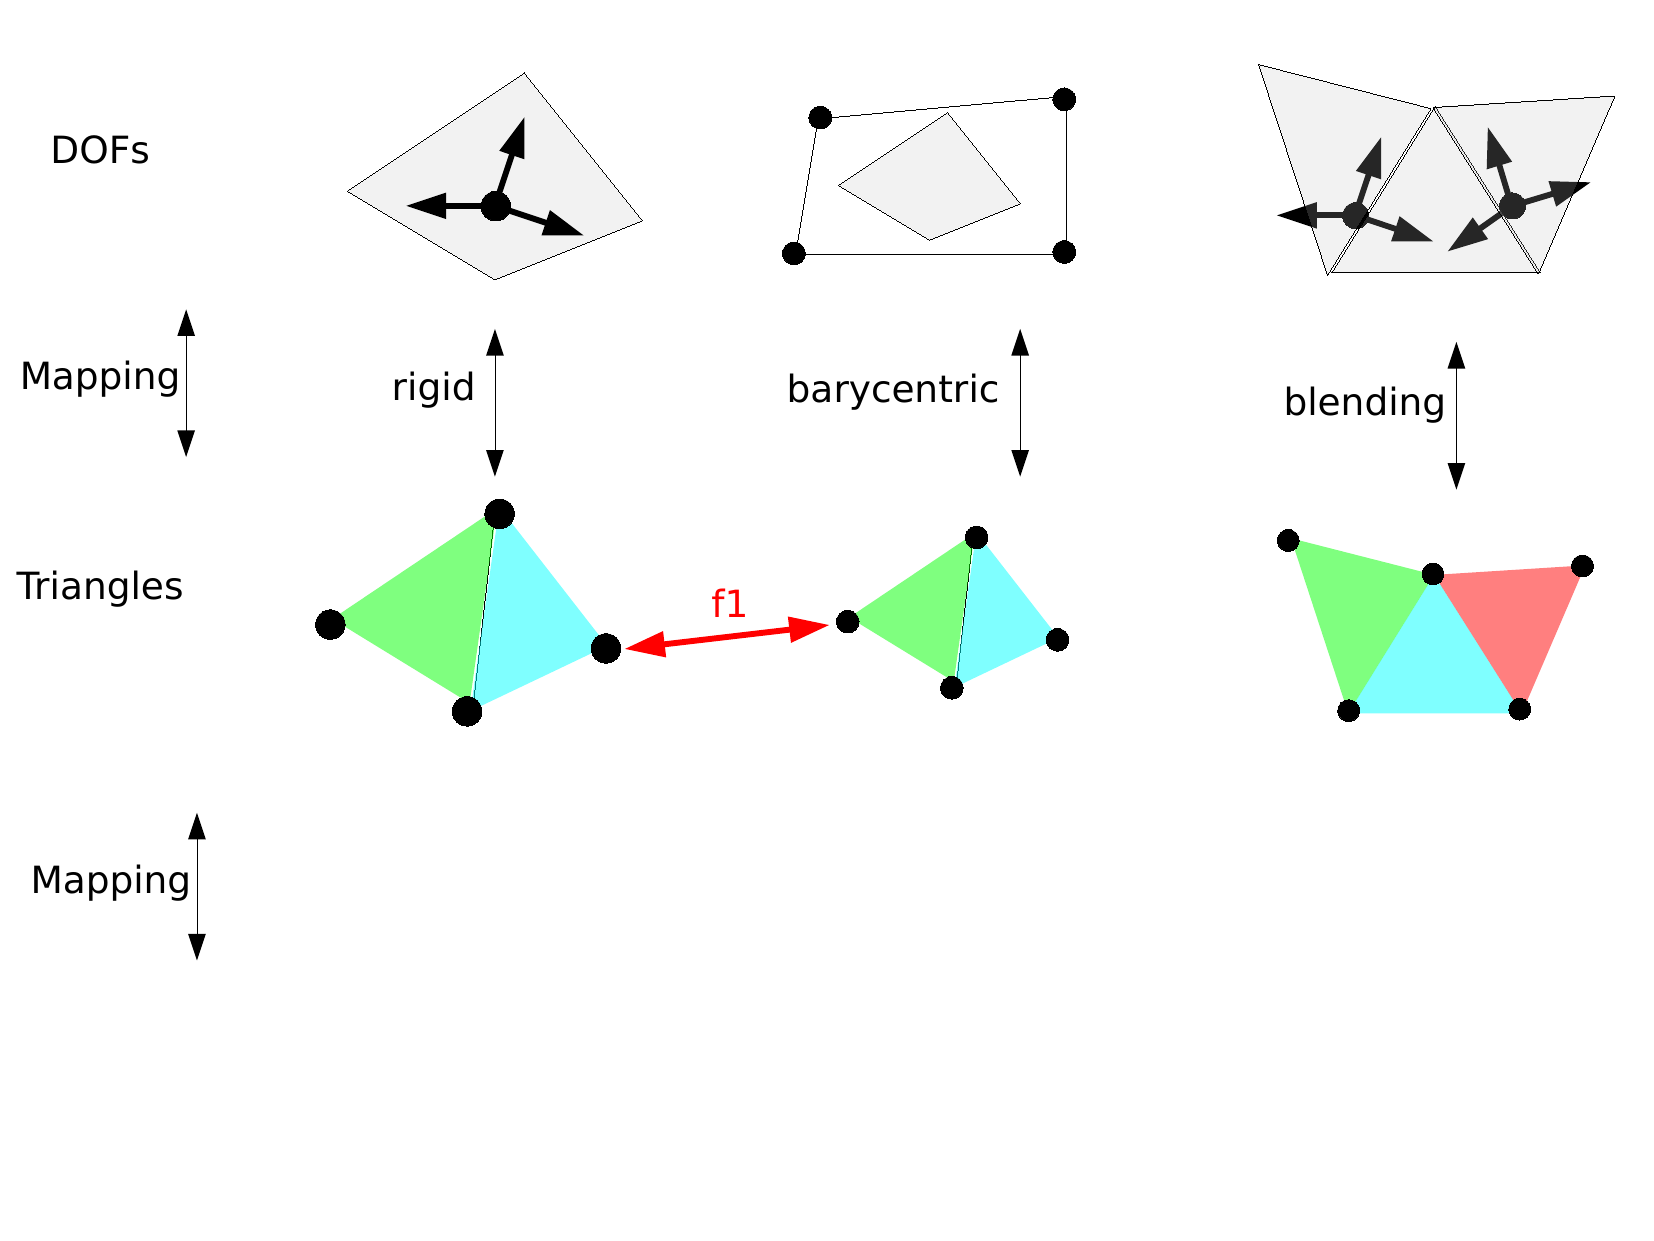

DOFs
Mapping
rigid
barycentric
blending
Triangles
f1
Mapping